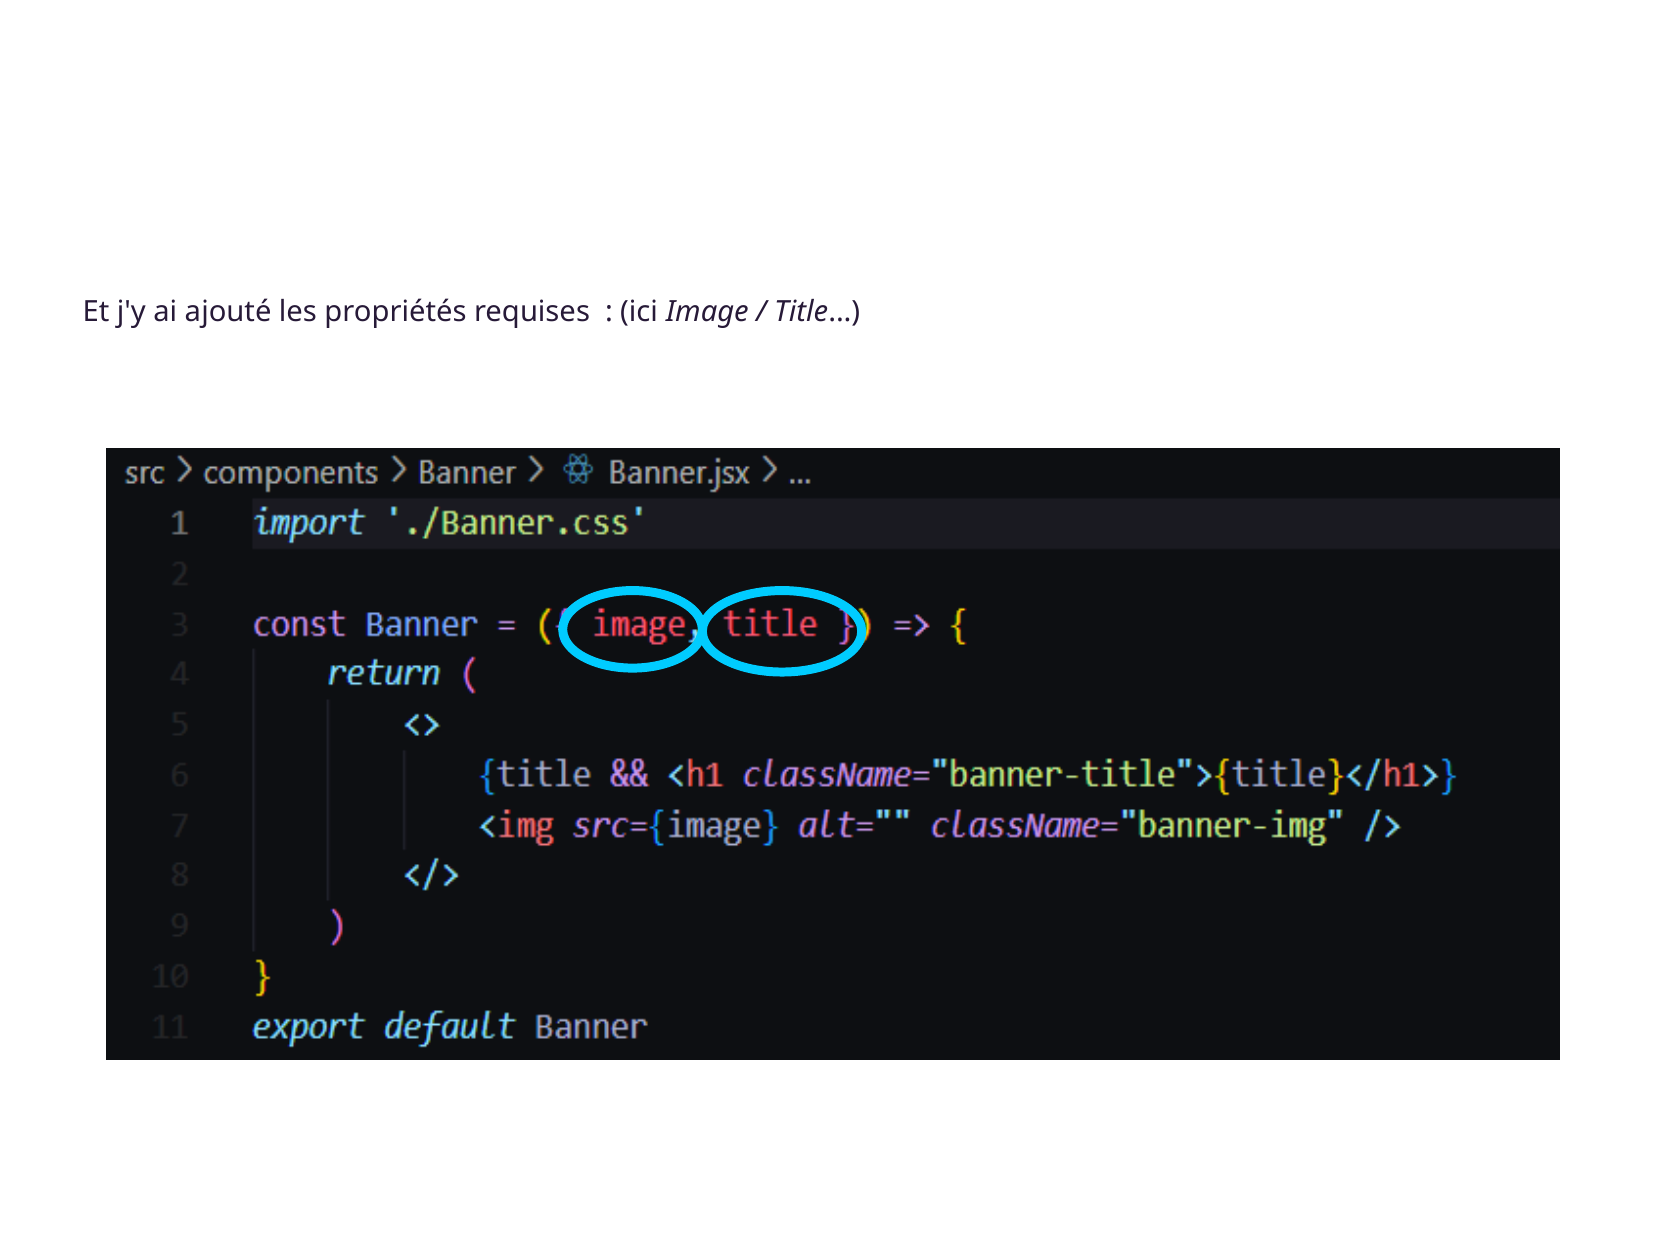

#
Et j'y ai ajouté les propriétés requises  : (ici Image / Title...)